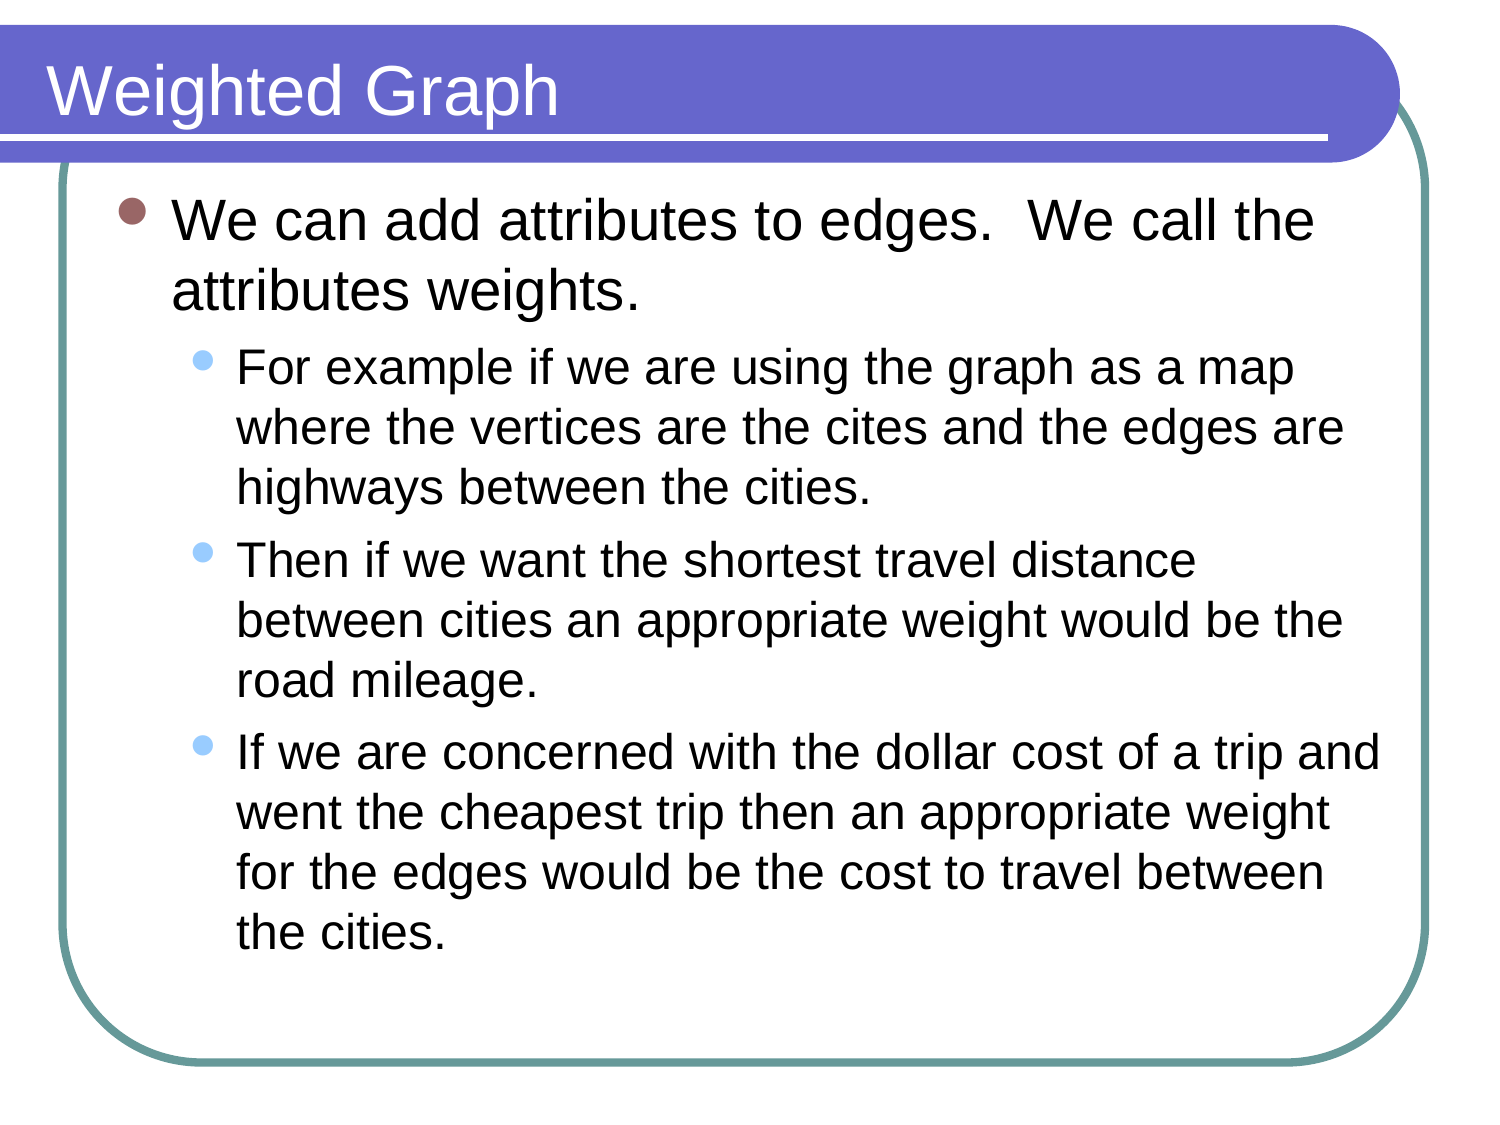

# Weighted Graph
We can add attributes to edges.  We call the attributes weights.
For example if we are using the graph as a map where the vertices are the cites and the edges are highways between the cities.
Then if we want the shortest travel distance between cities an appropriate weight would be the road mileage.
If we are concerned with the dollar cost of a trip and went the cheapest trip then an appropriate weight for the edges would be the cost to travel between the cities.